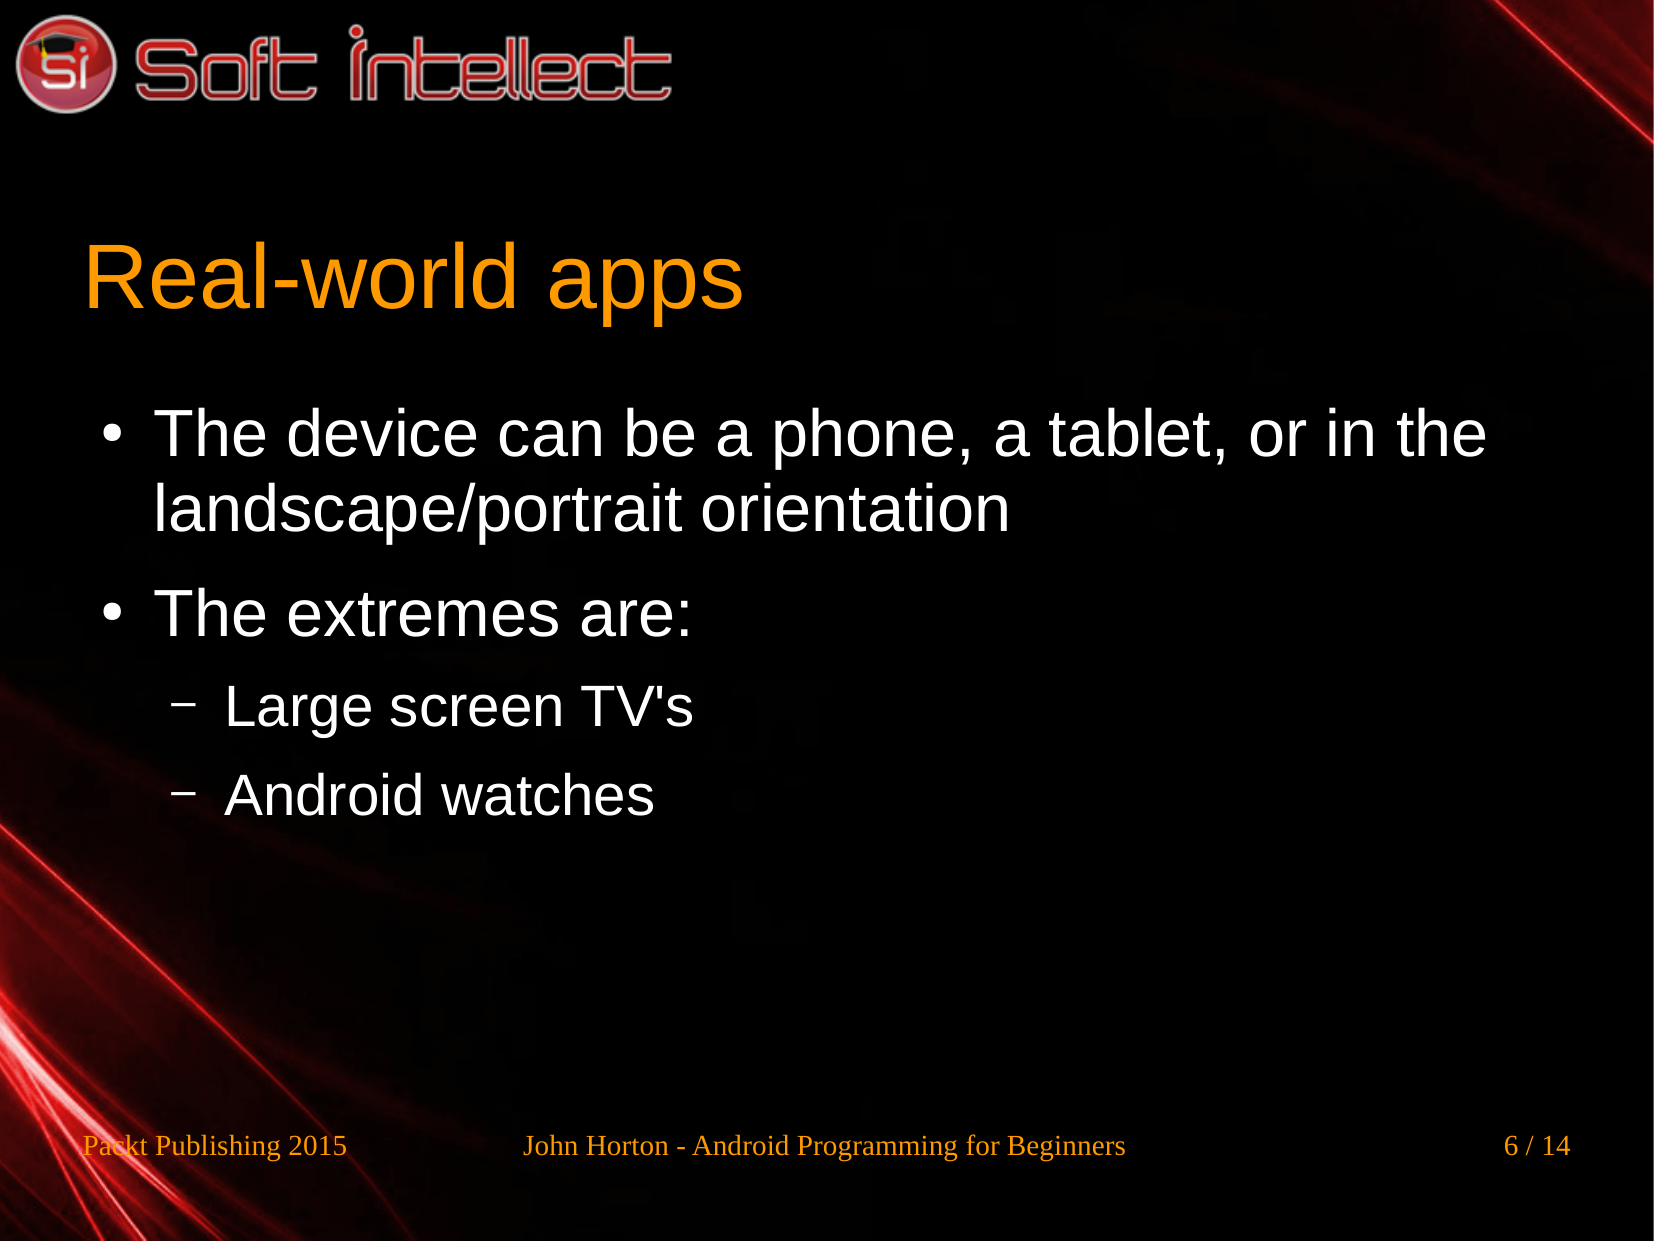

# Real-world apps
The device can be a phone, a tablet, or in the landscape/portrait orientation
The extremes are:
Large screen TV's
Android watches
Packt Publishing 2015
John Horton - Android Programming for Beginners
6